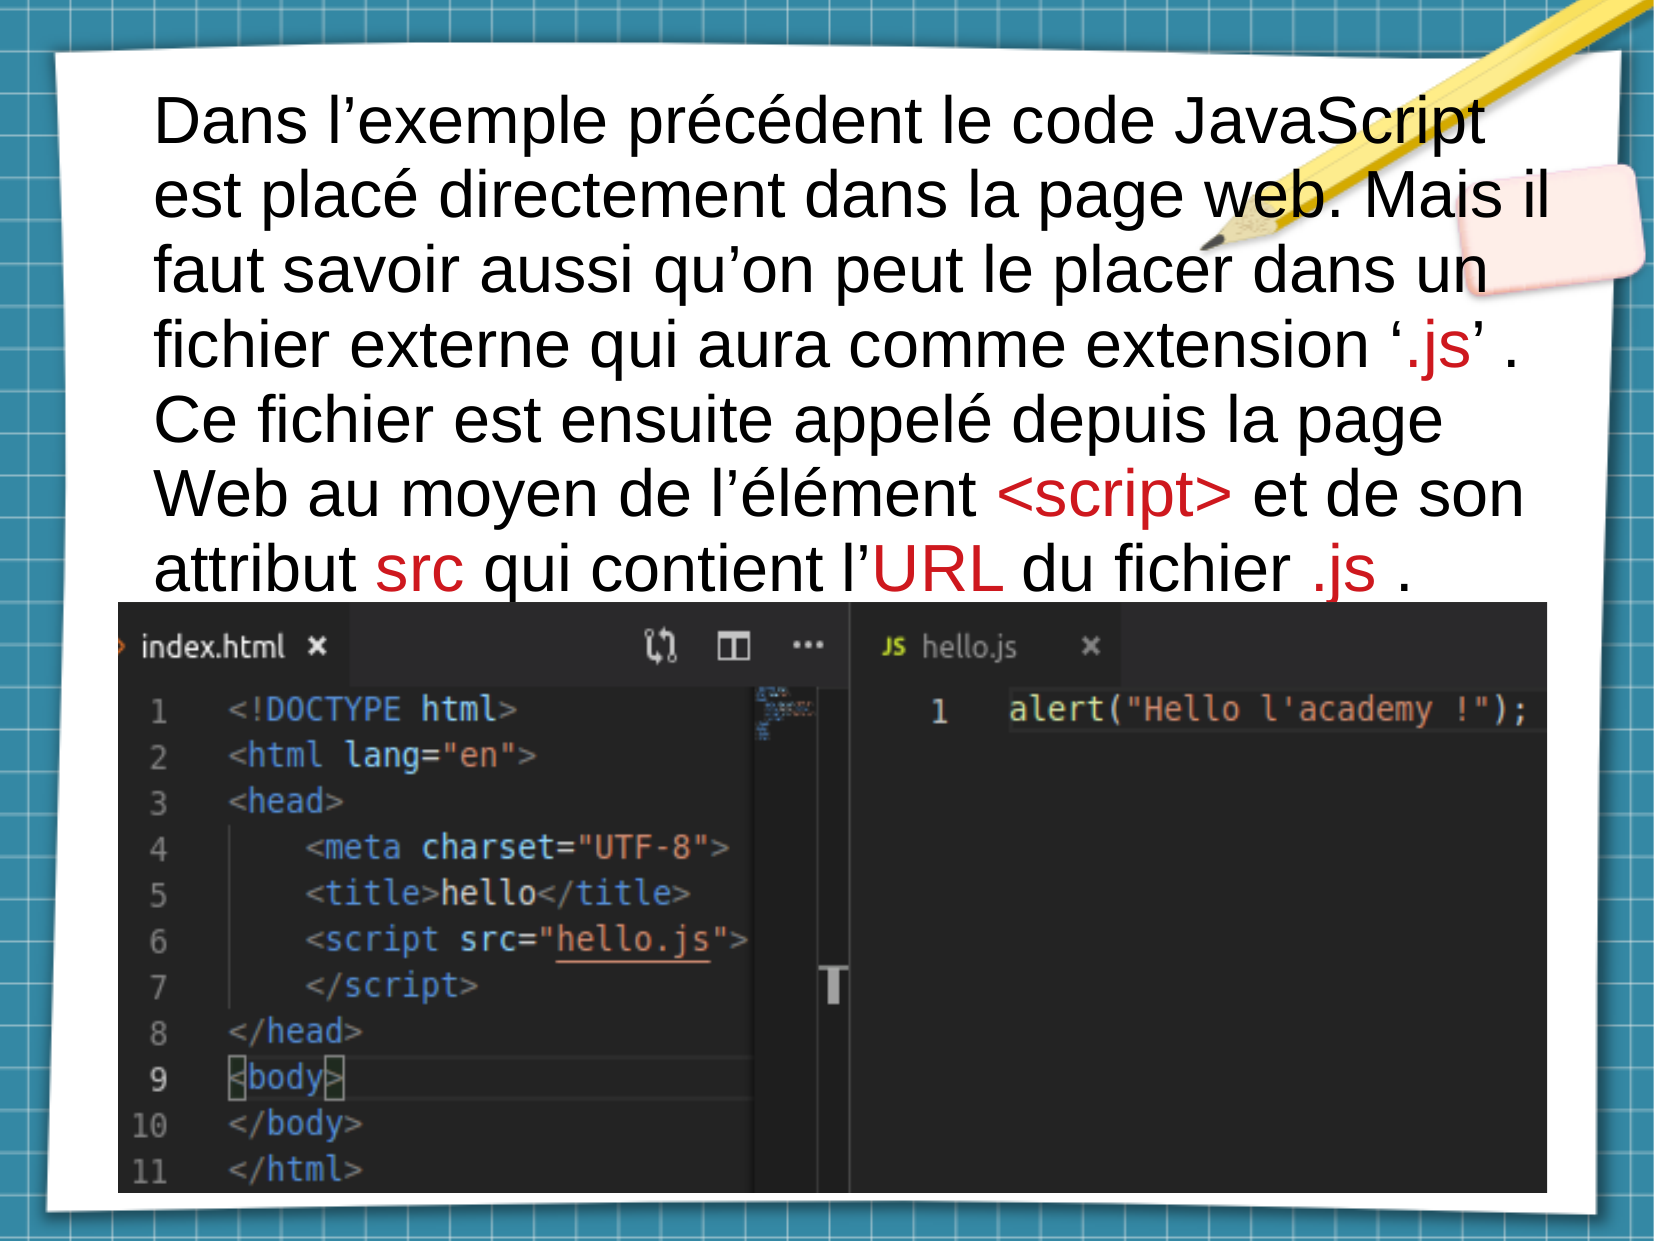

# Dans l’exemple précédent le code JavaScript est placé directement dans la page web. Mais il faut savoir aussi qu’on peut le placer dans un fichier externe qui aura comme extension ‘.js’ . Ce fichier est ensuite appelé depuis la page Web au moyen de l’élément <script> et de son attribut src qui contient l’URL du fichier .js .